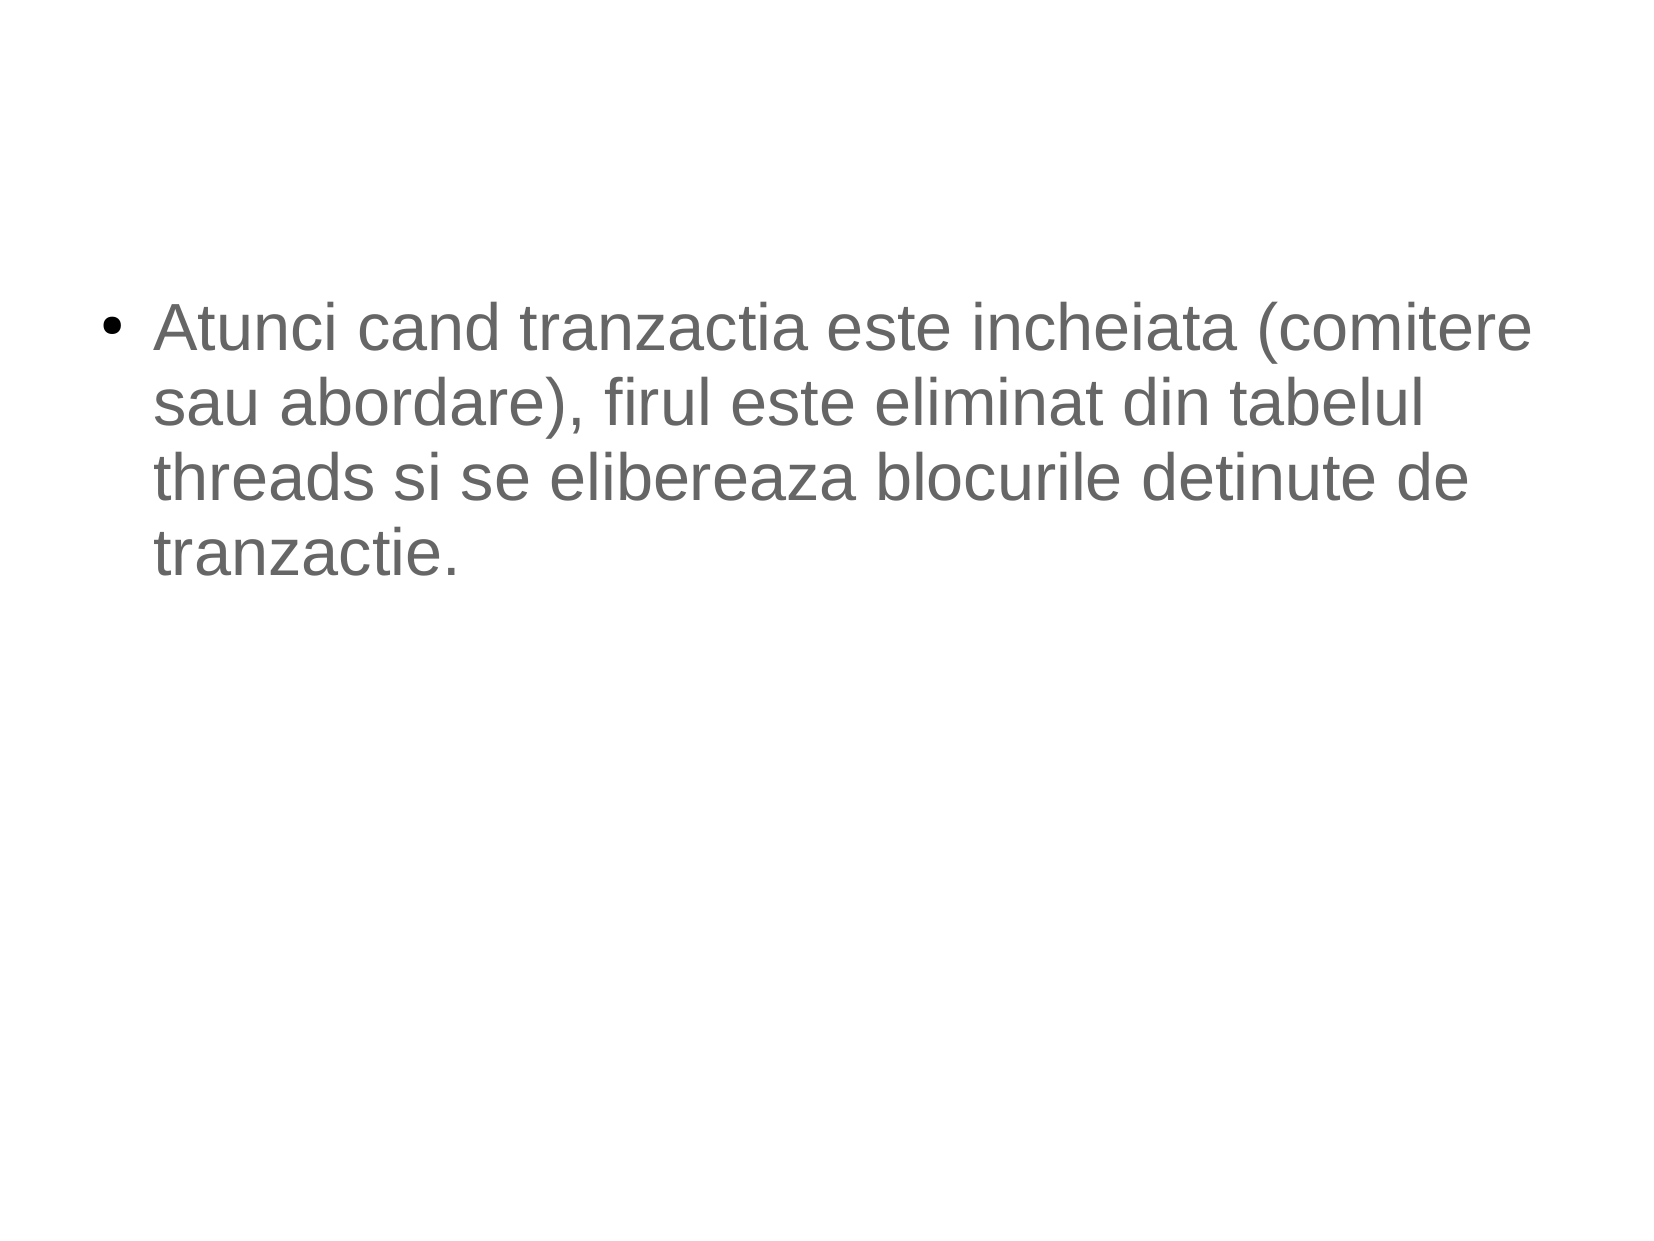

#
Atunci cand tranzactia este incheiata (comitere sau abordare), firul este eliminat din tabelul threads si se elibereaza blocurile detinute de tranzactie.